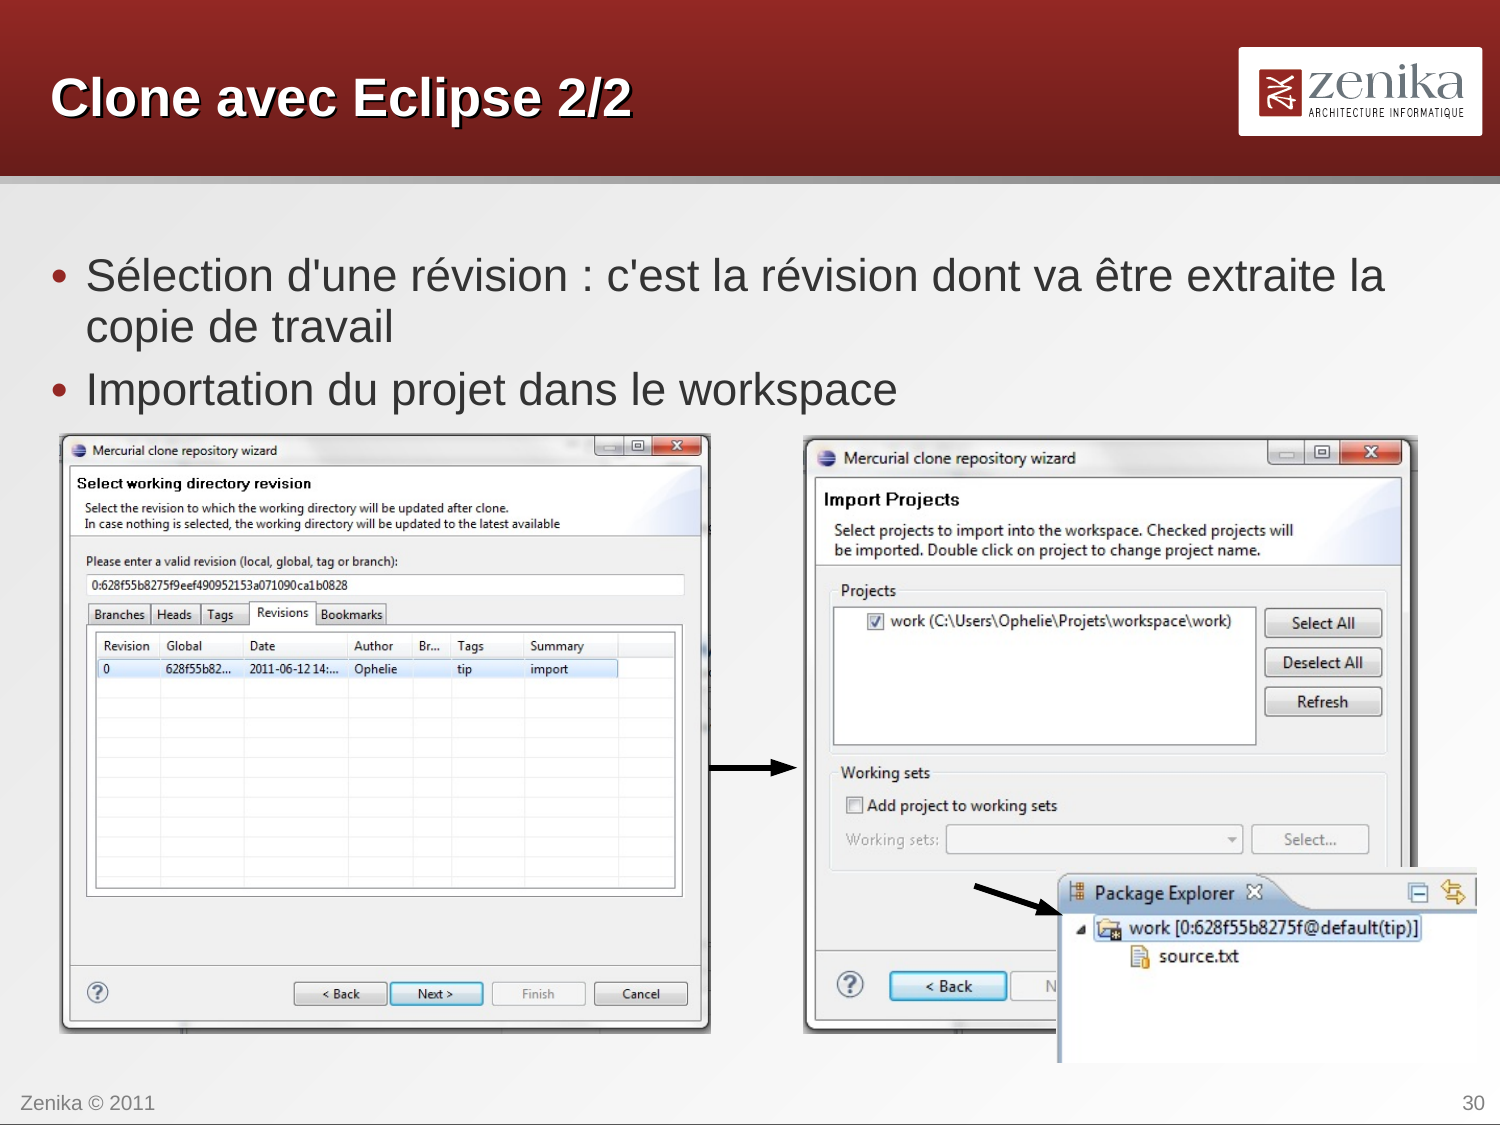

# Clone avec Eclipse 2/2
Sélection d'une révision : c'est la révision dont va être extraite la copie de travail
Importation du projet dans le workspace